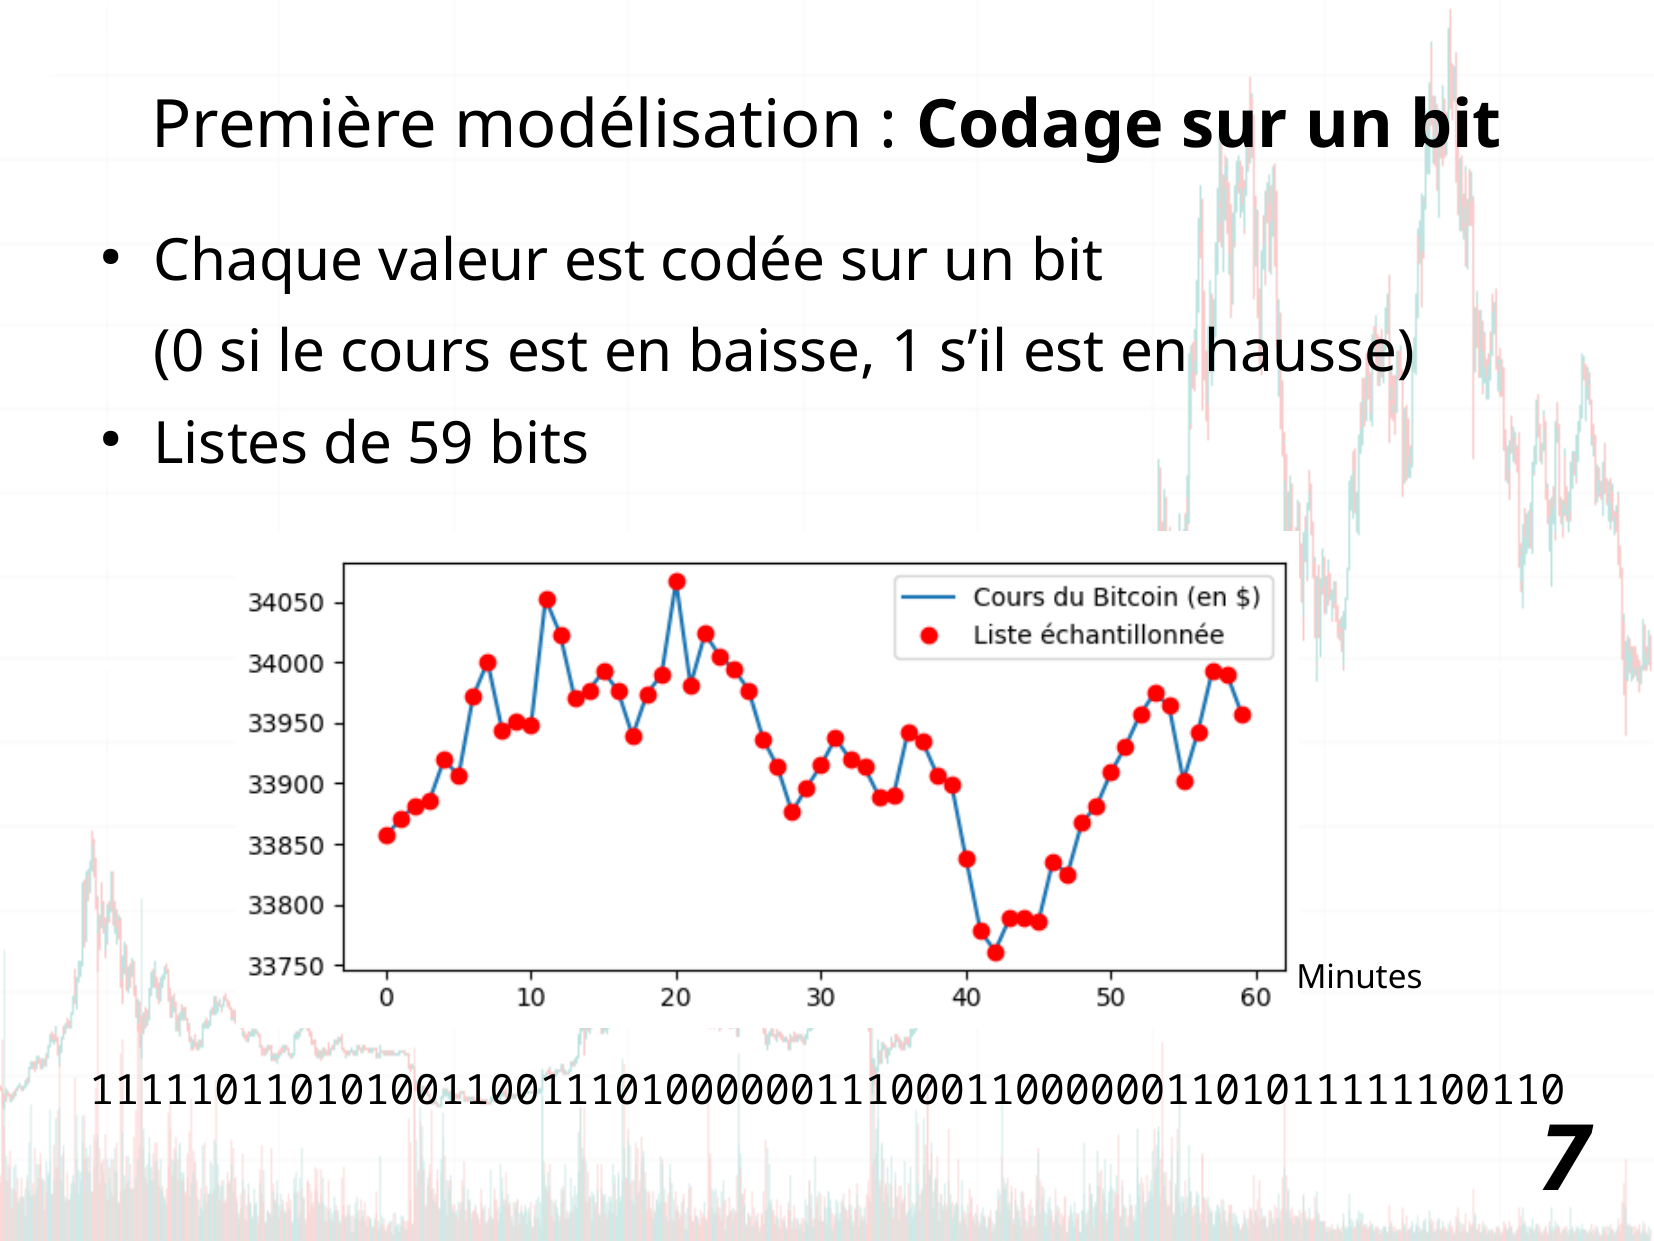

# Première modélisation : Codage sur un bit
Chaque valeur est codée sur un bit
(0 si le cours est en baisse, 1 s’il est en hausse)
Listes de 59 bits
Minutes
11111011010100110011101000000111000110000001101011111100110
7